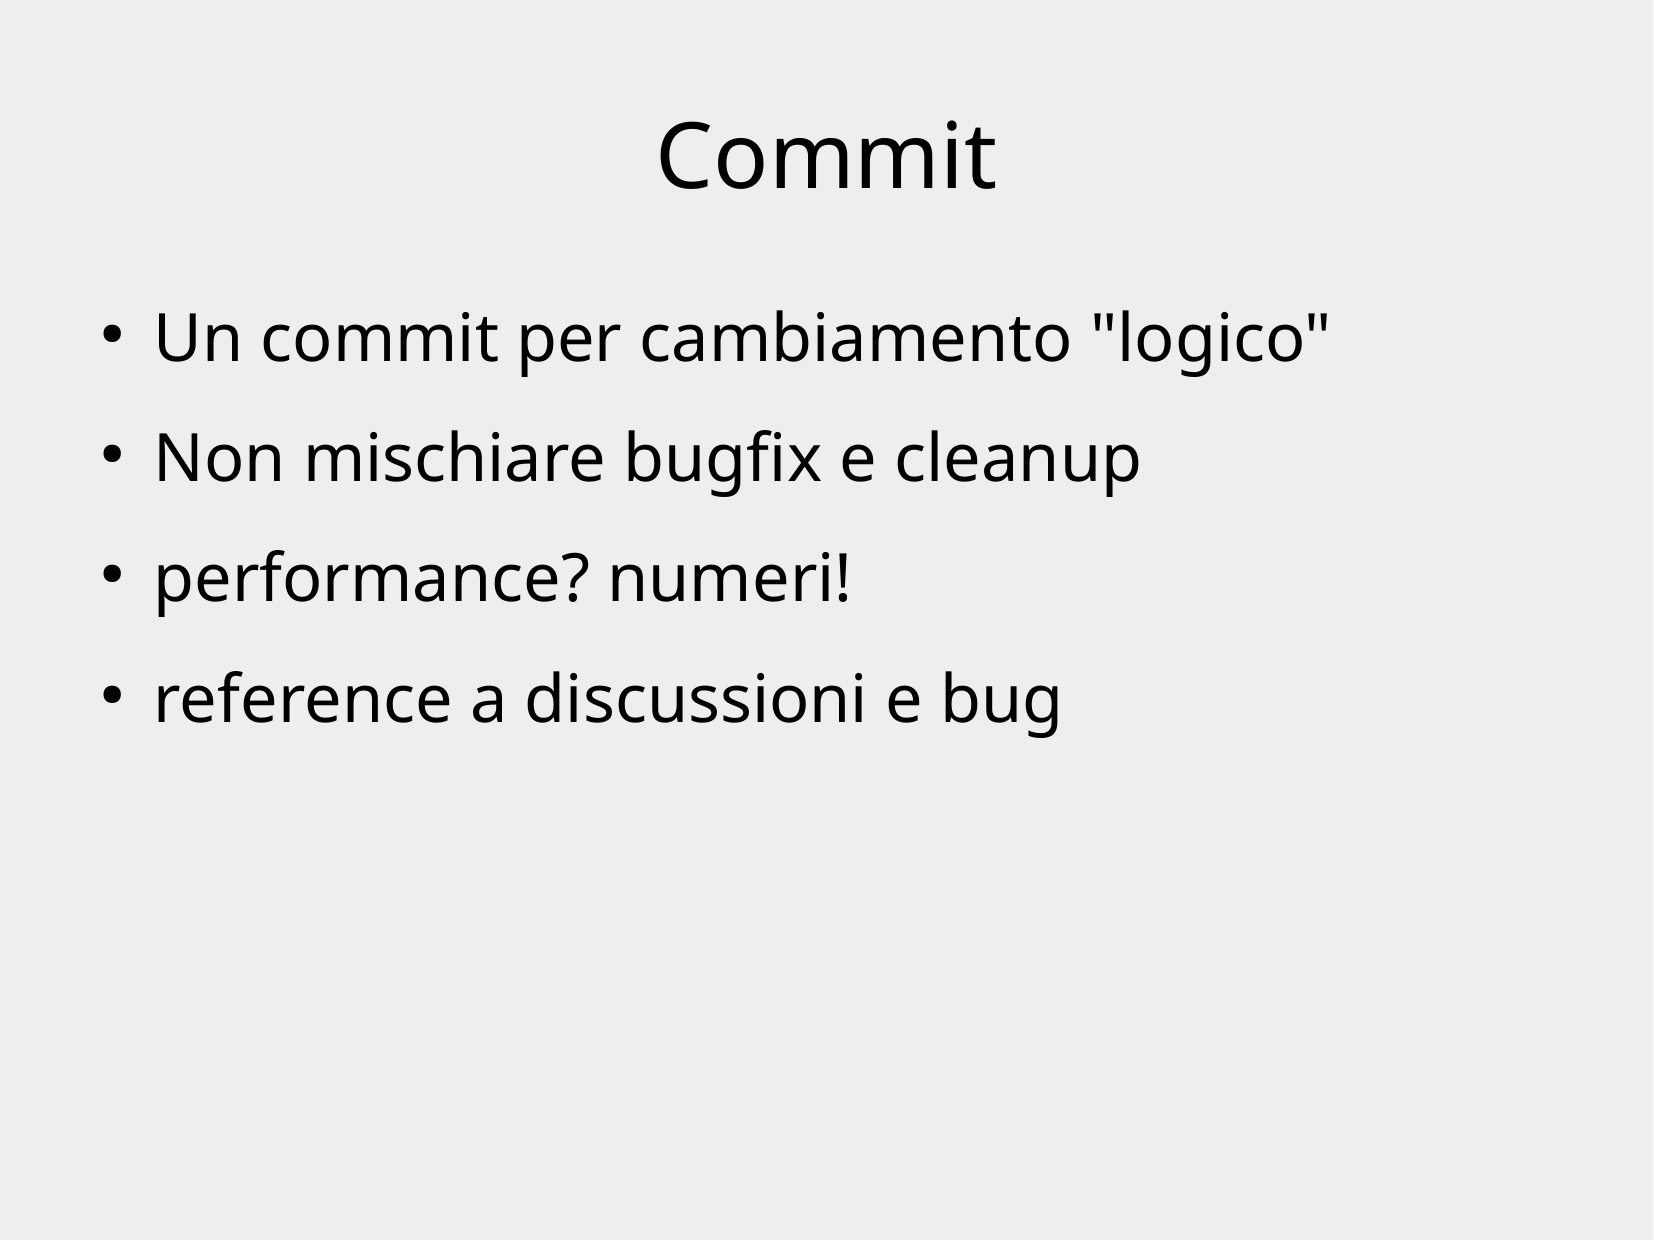

# Commit
Un commit per cambiamento "logico"
Non mischiare bugfix e cleanup
performance? numeri!
reference a discussioni e bug